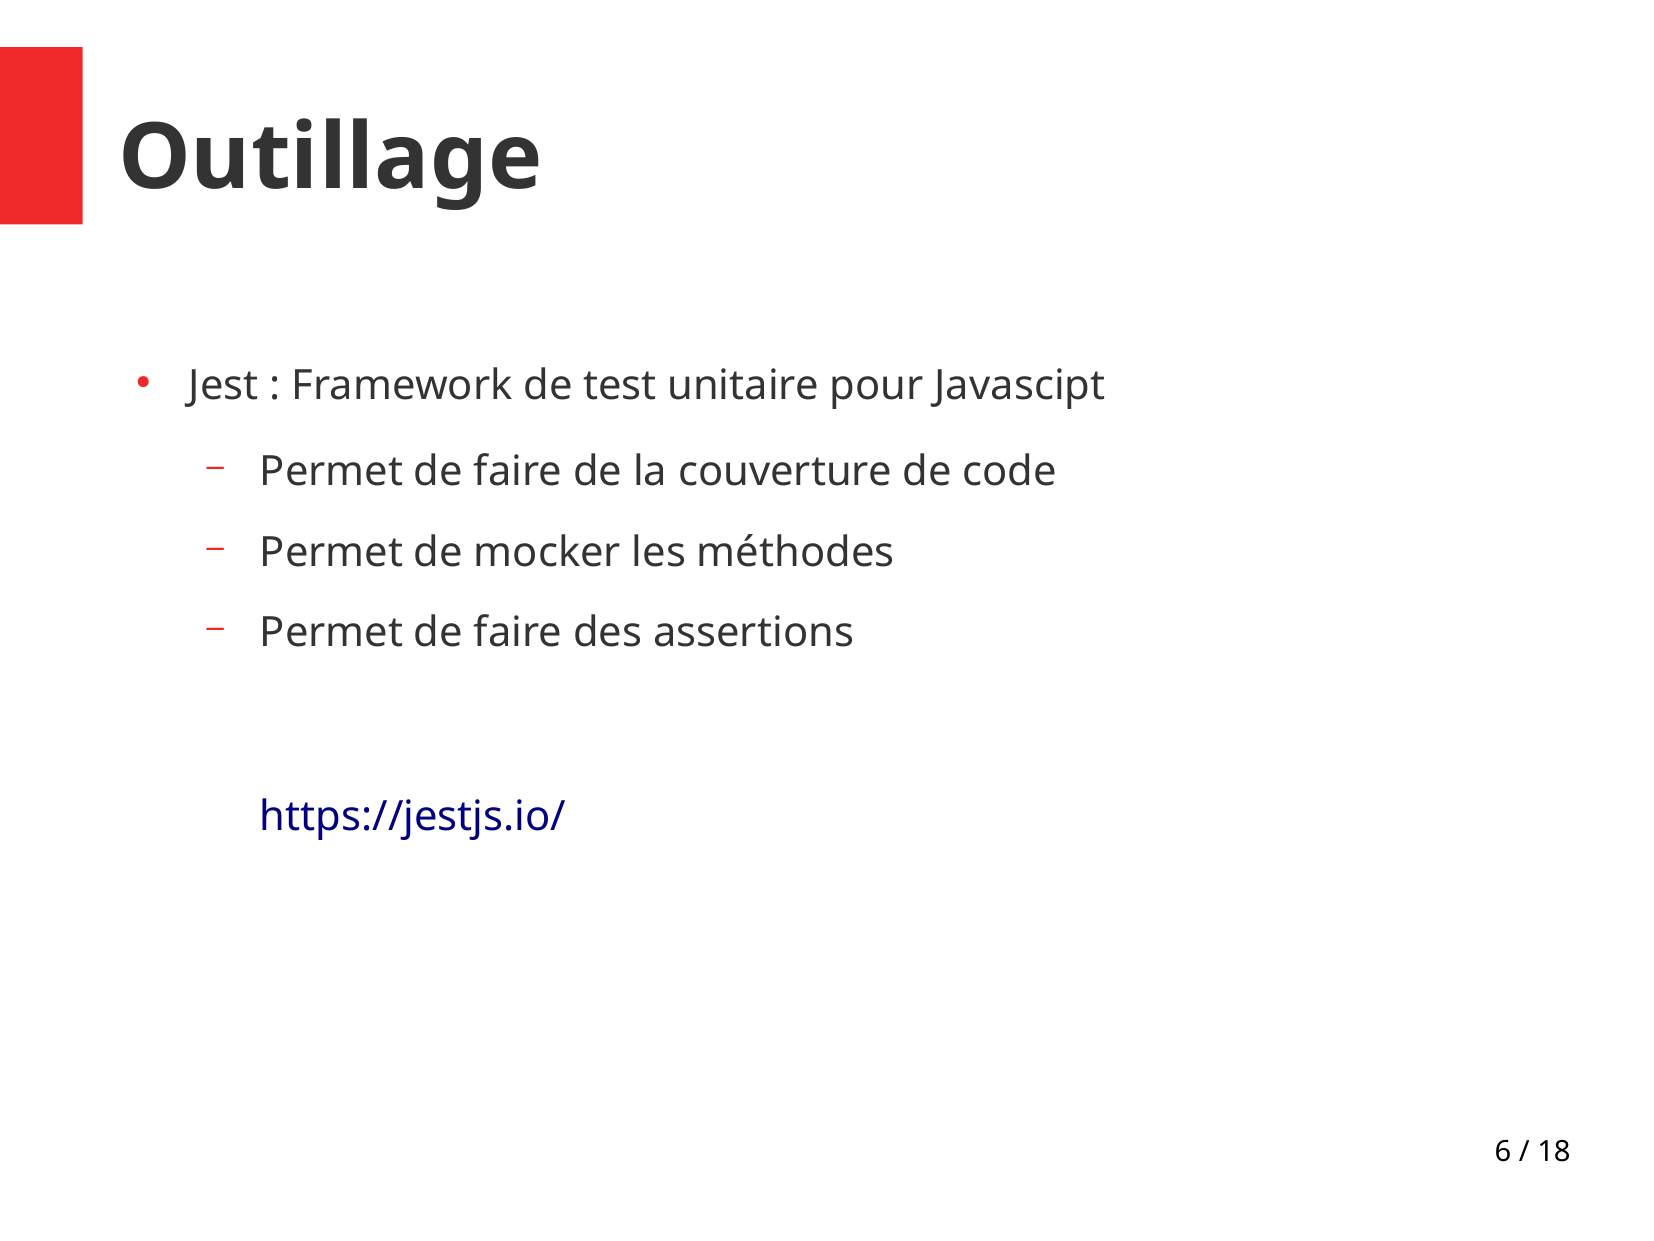

# Outillage
Jest : Framework de test unitaire pour Javascipt
Permet de faire de la couverture de code
Permet de mocker les méthodes
Permet de faire des assertions
https://jestjs.io/
6